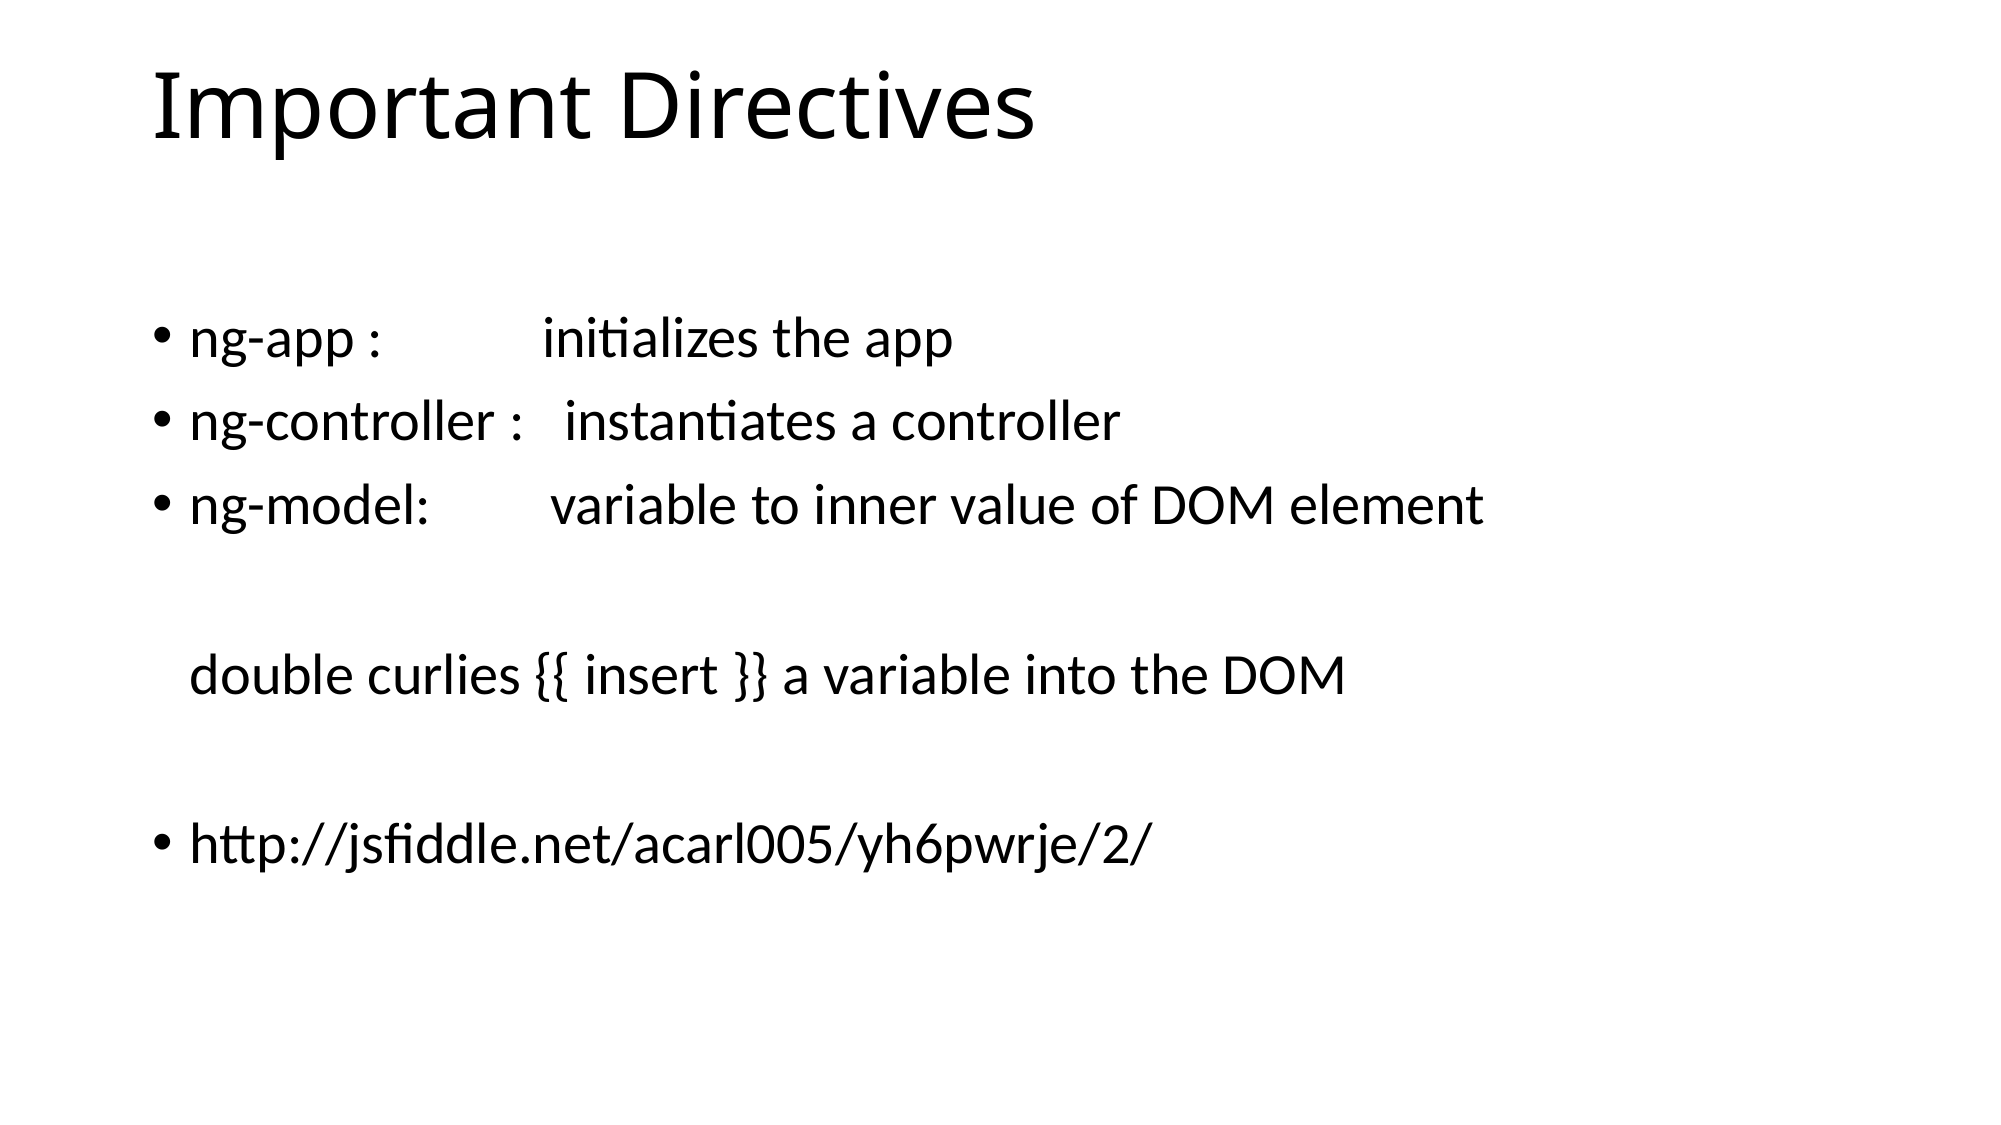

# Important Directives
ng-app : initializes the app
ng-controller : instantiates a controller
ng-model: variable to inner value of DOM element
double curlies {{ insert }} a variable into the DOM
http://jsfiddle.net/acarl005/yh6pwrje/2/